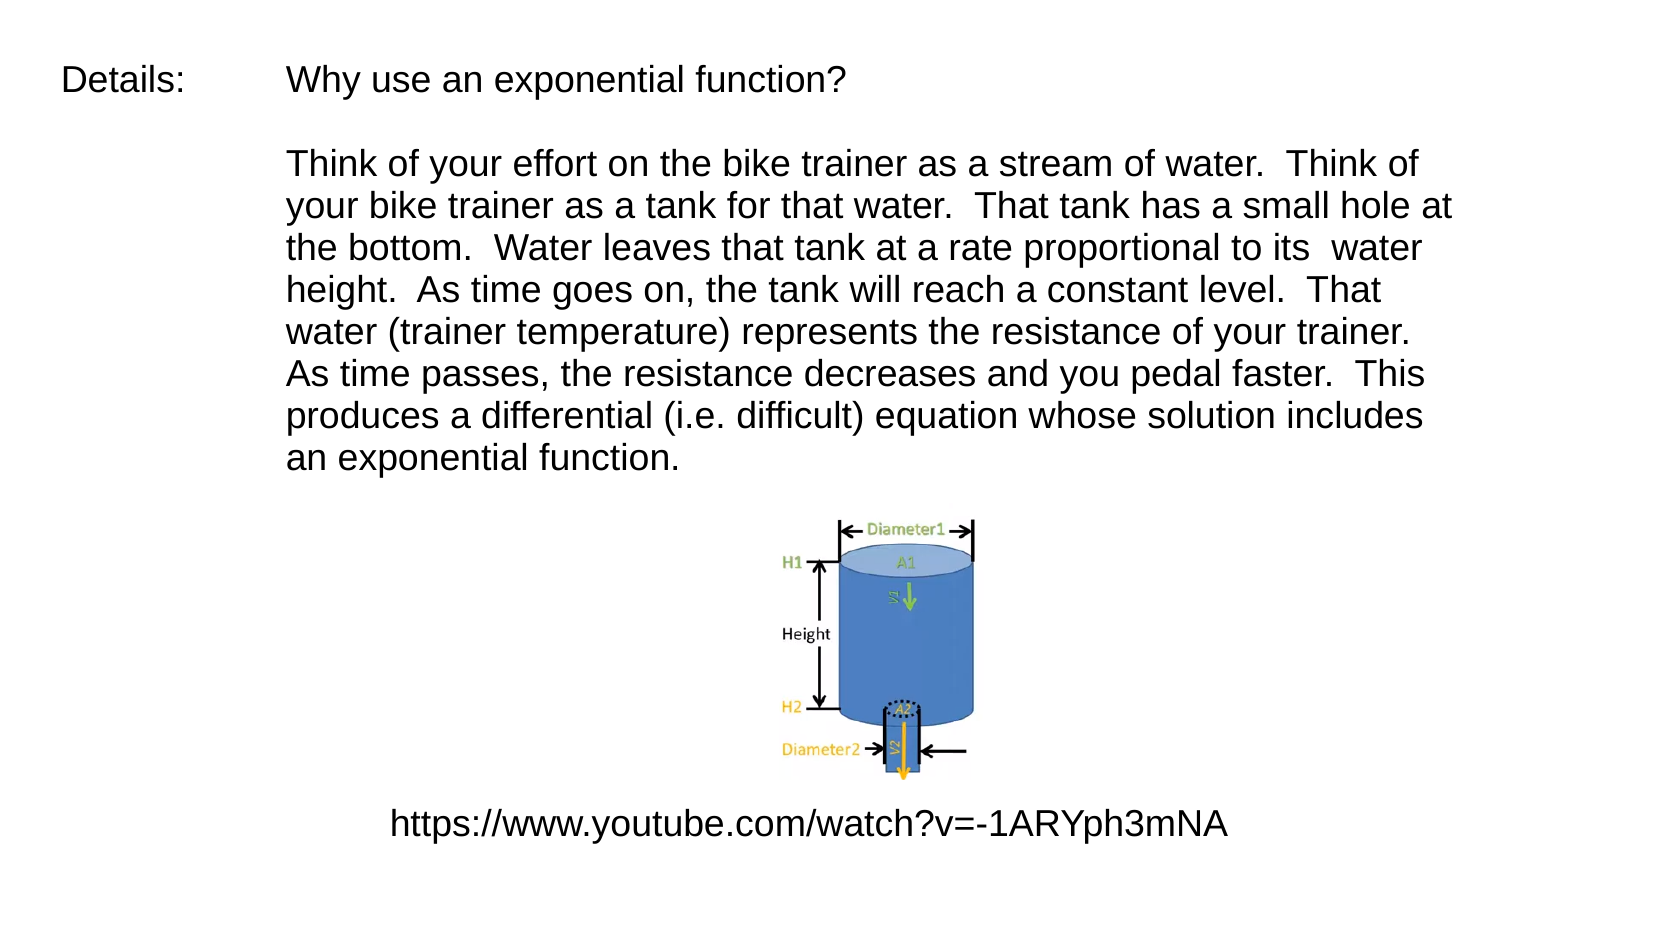

Details:		Why use an exponential function?
			Think of your effort on the bike trainer as a stream of water. Think of
			your bike trainer as a tank for that water. That tank has a small hole at
			the bottom. Water leaves that tank at a rate proportional to its water 			height. As time goes on, the tank will reach a constant level. That 				water (trainer temperature) represents the resistance of your trainer. 			As time passes, the resistance decreases and you pedal faster. This 			produces a differential (i.e. difficult) equation whose solution includes 			an exponential function.
https://www.youtube.com/watch?v=-1ARYph3mNA